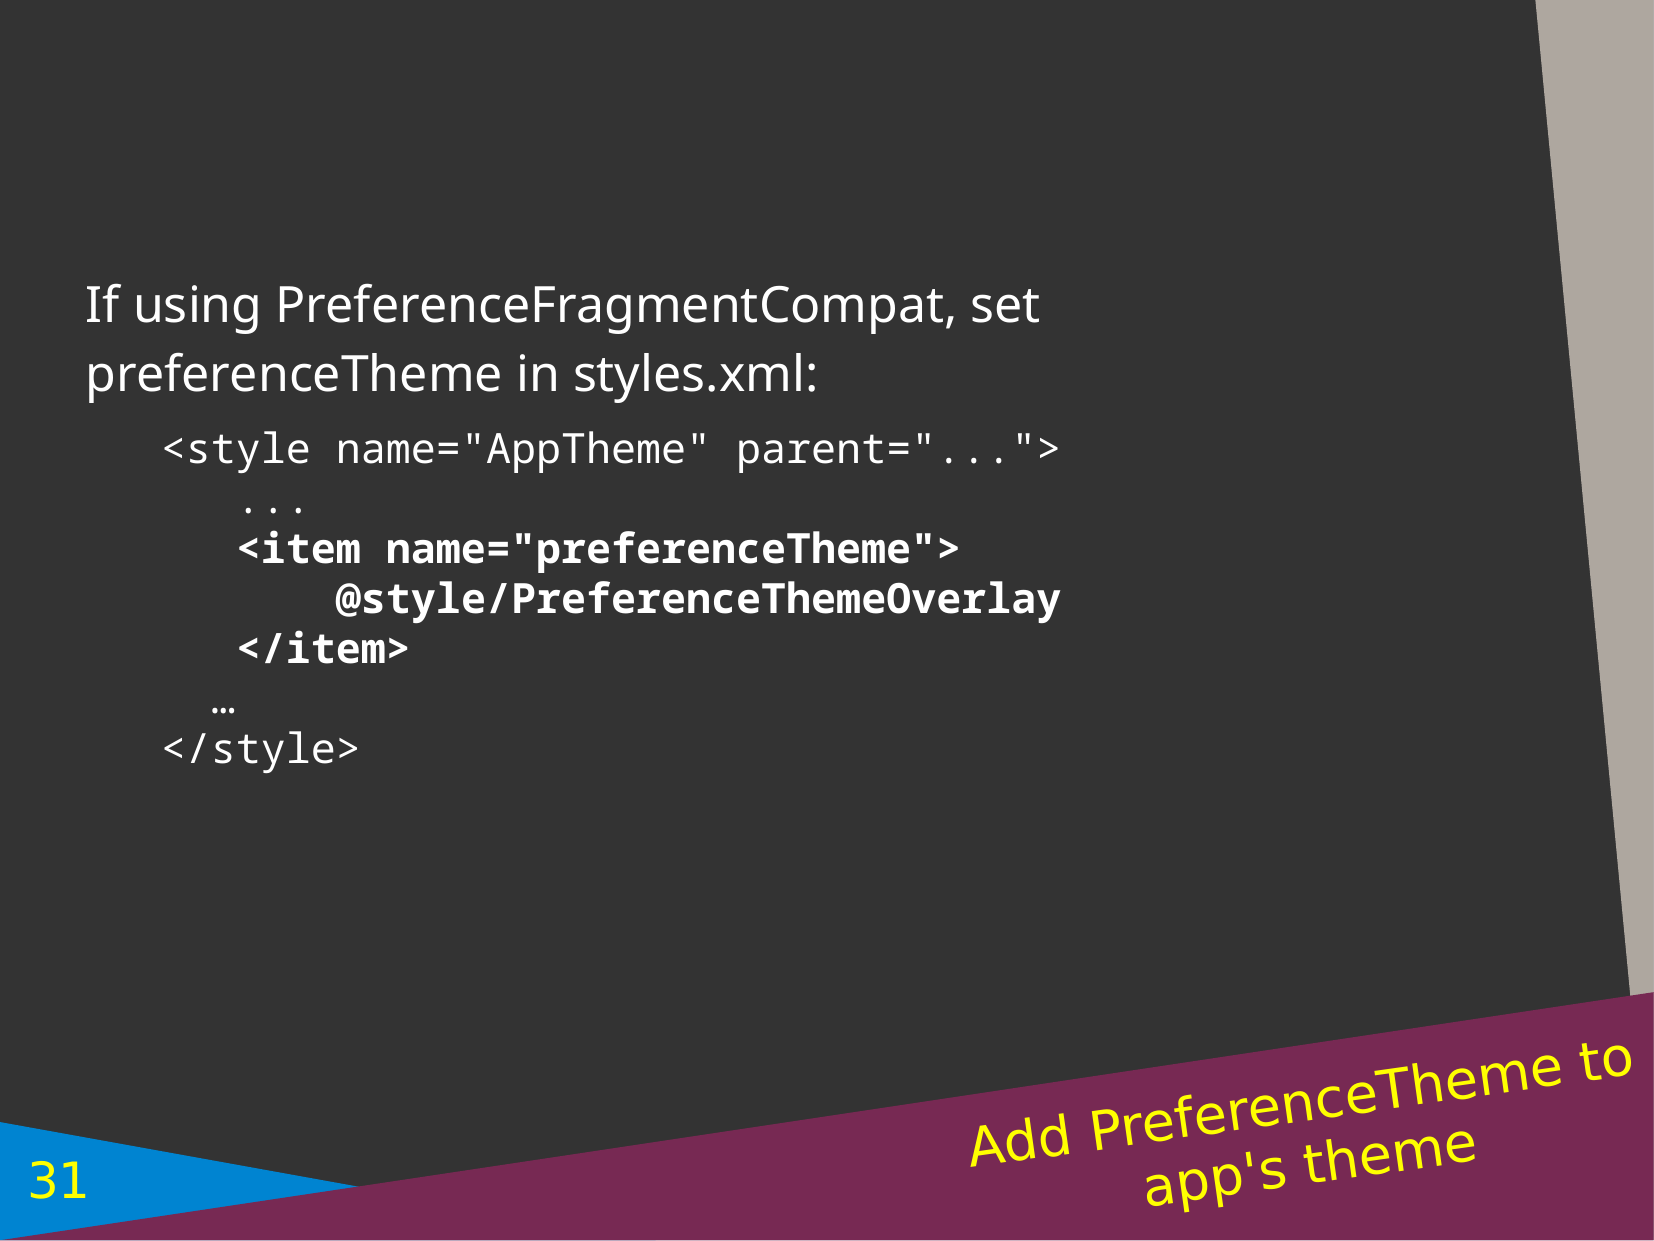

If using PreferenceFragmentCompat, set preferenceTheme in styles.xml:
<style name="AppTheme" parent="...">
 ...
 <item name="preferenceTheme">
 @style/PreferenceThemeOverlay
 </item>
 …
</style>
# Add PreferenceTheme to app's theme
31